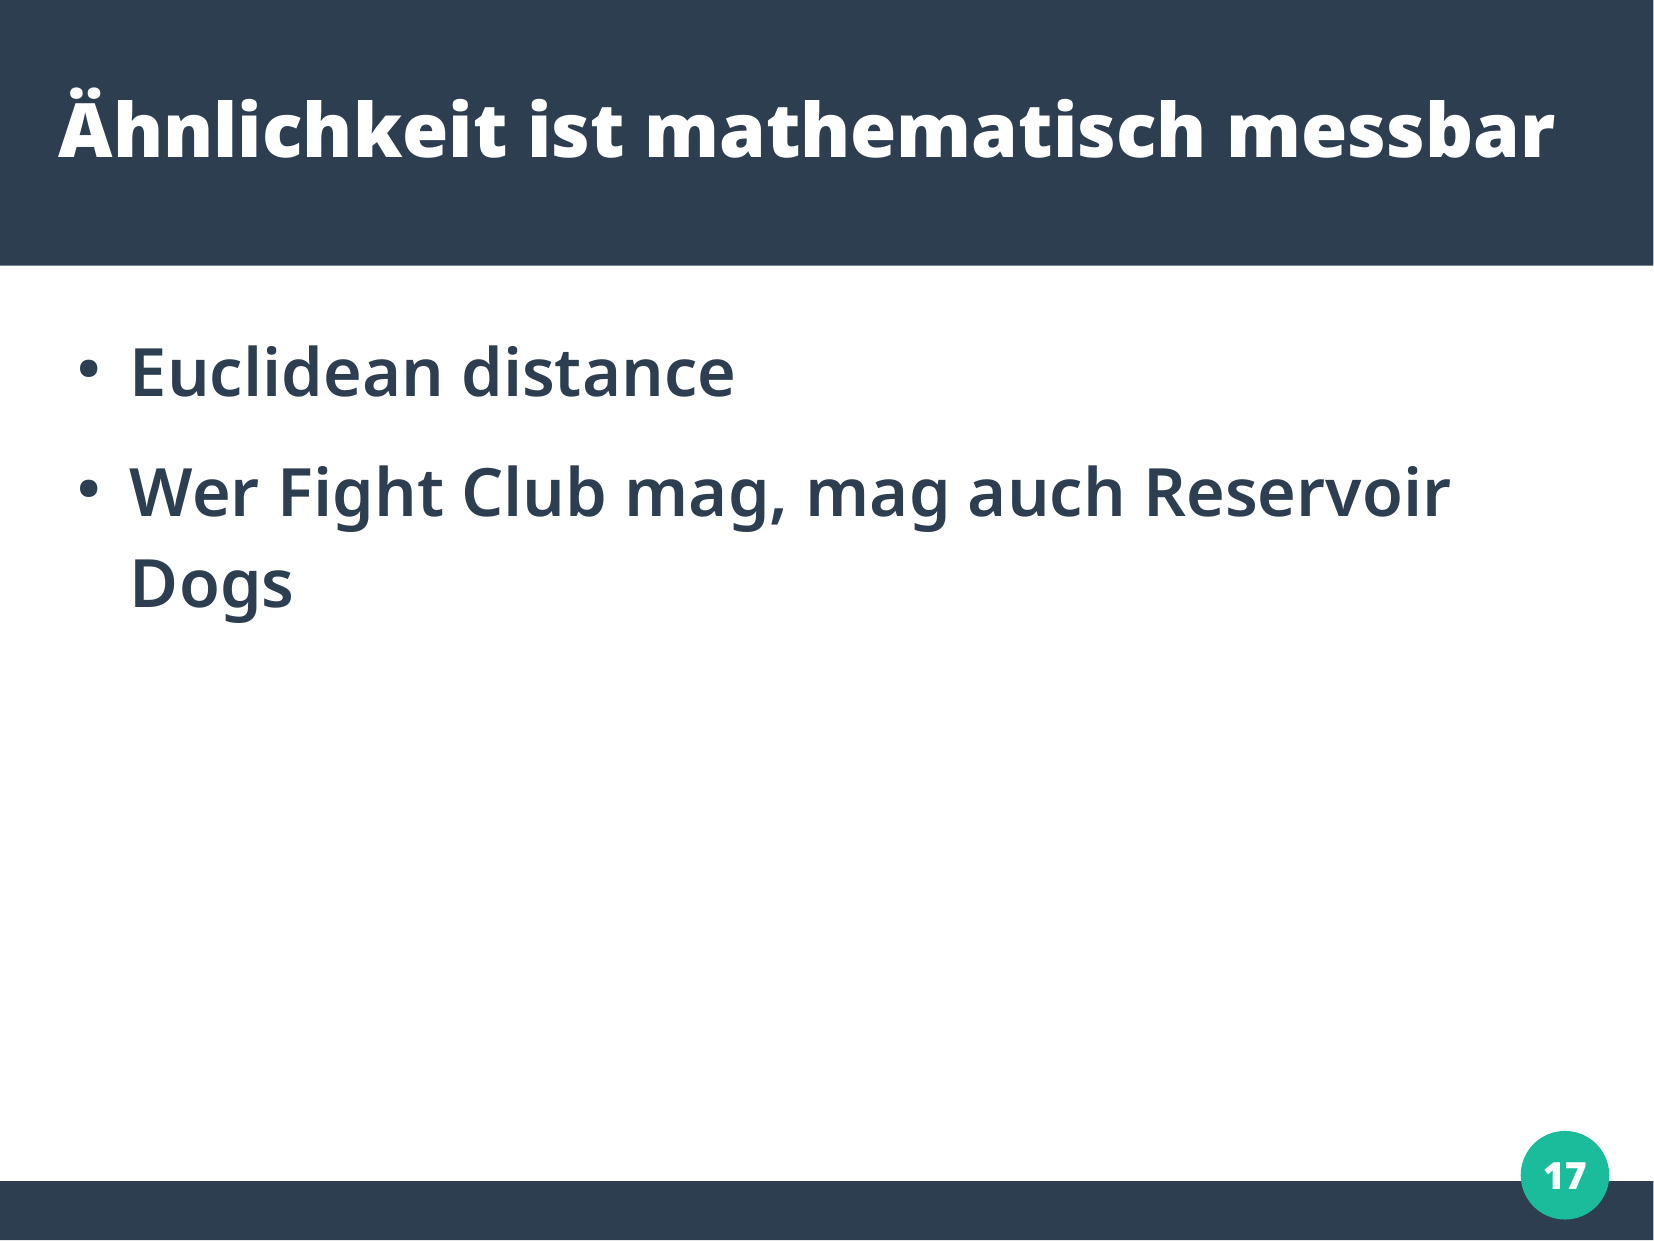

# Ähnlichkeit ist mathematisch messbar
Euclidean distance
Wer Fight Club mag, mag auch Reservoir Dogs
17